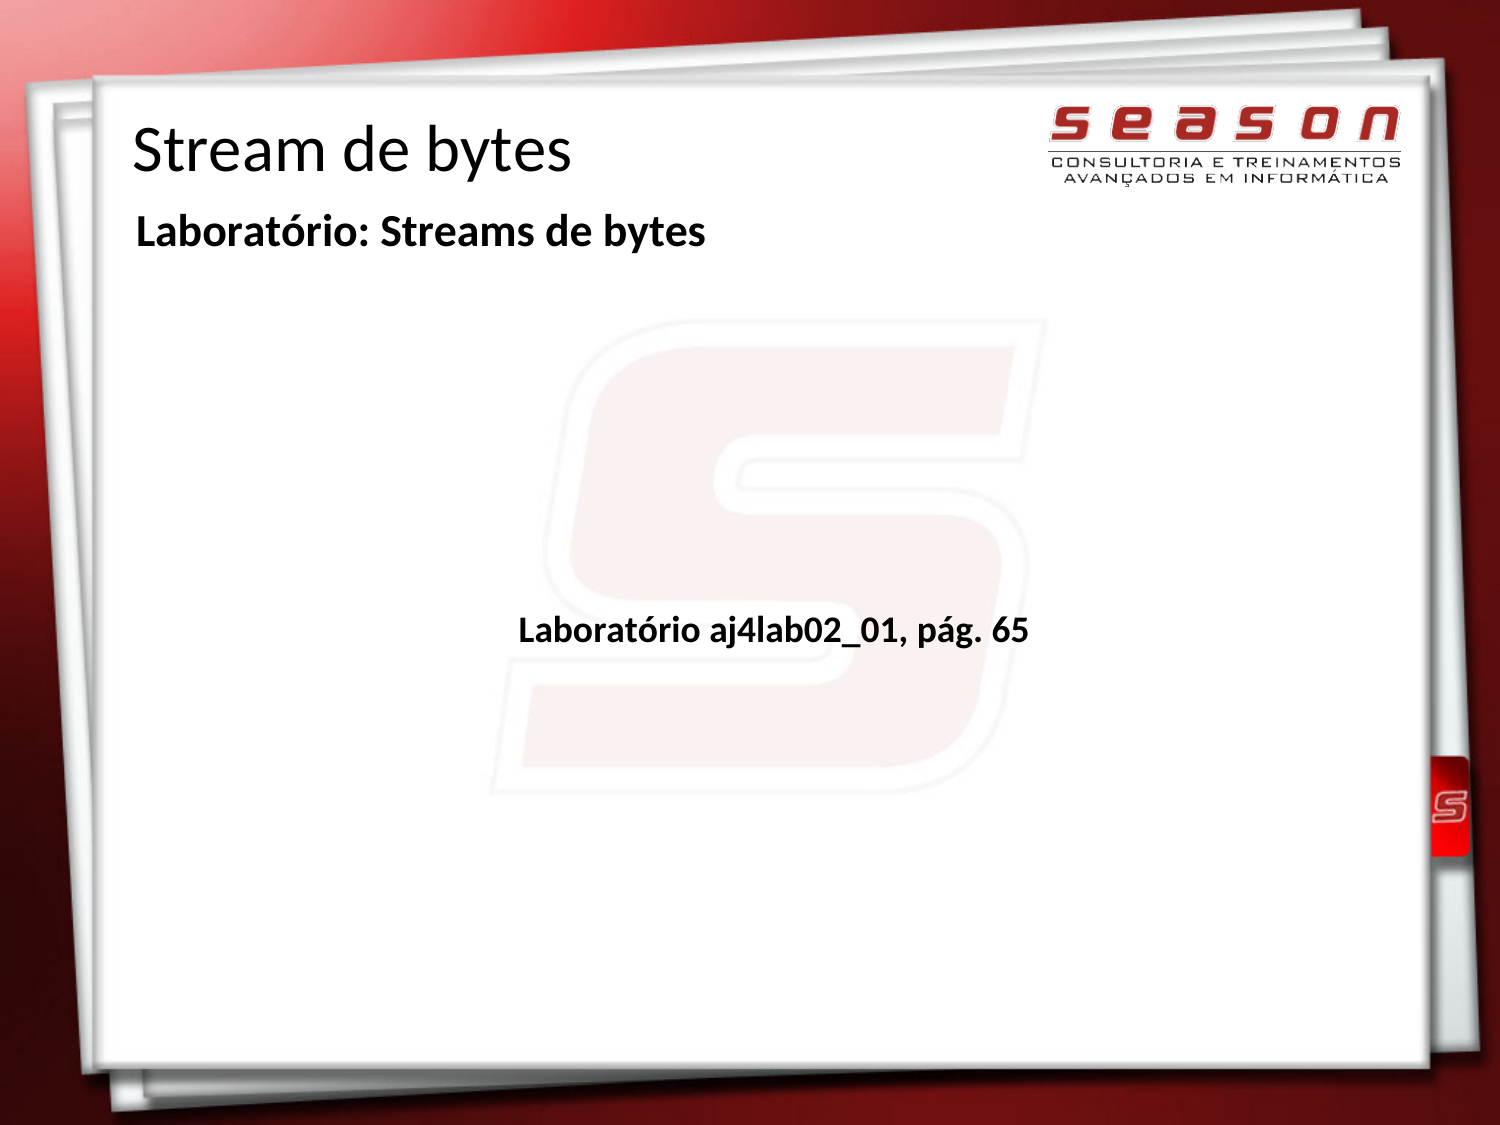

# Stream de bytes
Laboratório: Streams de bytes
Laboratório aj4lab02_01, pág. 65